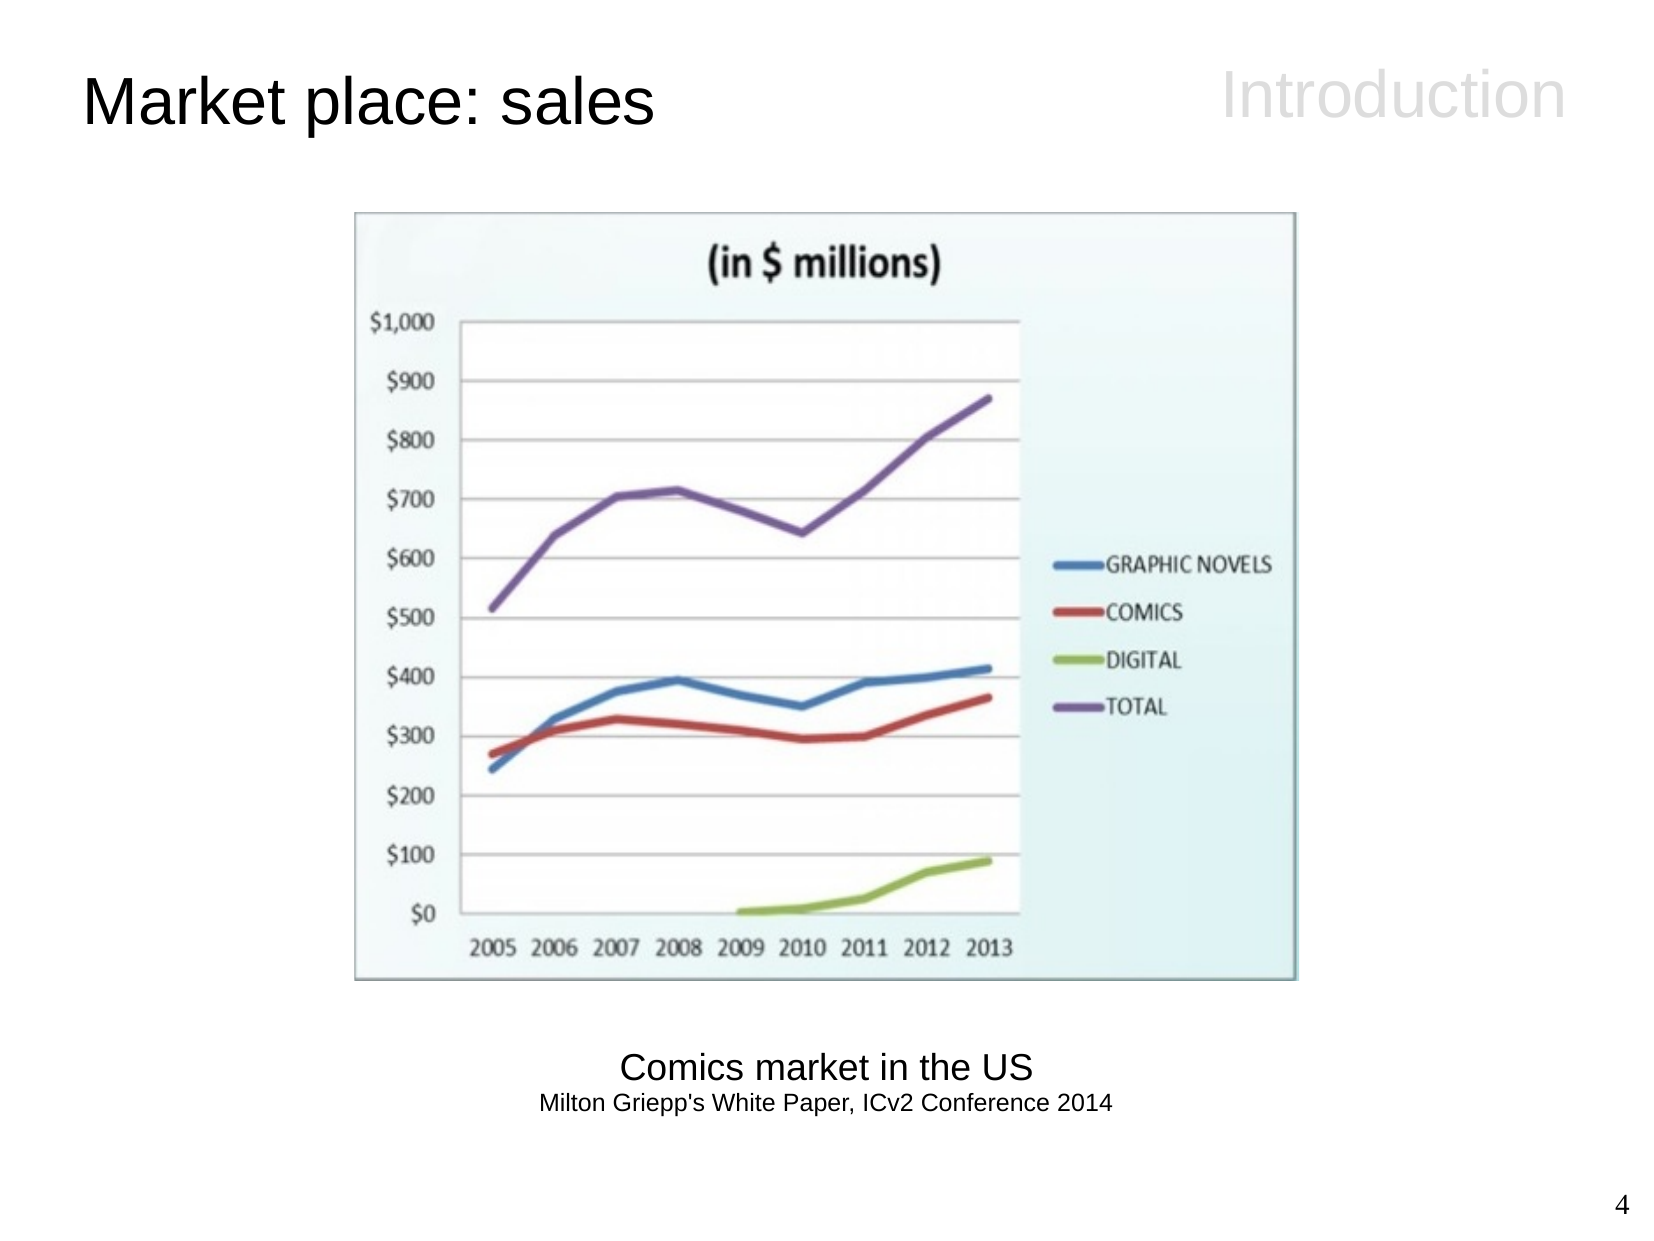

# Market place: sales
Comics market in the US
Milton Griepp's White Paper, ICv2 Conference 2014
4